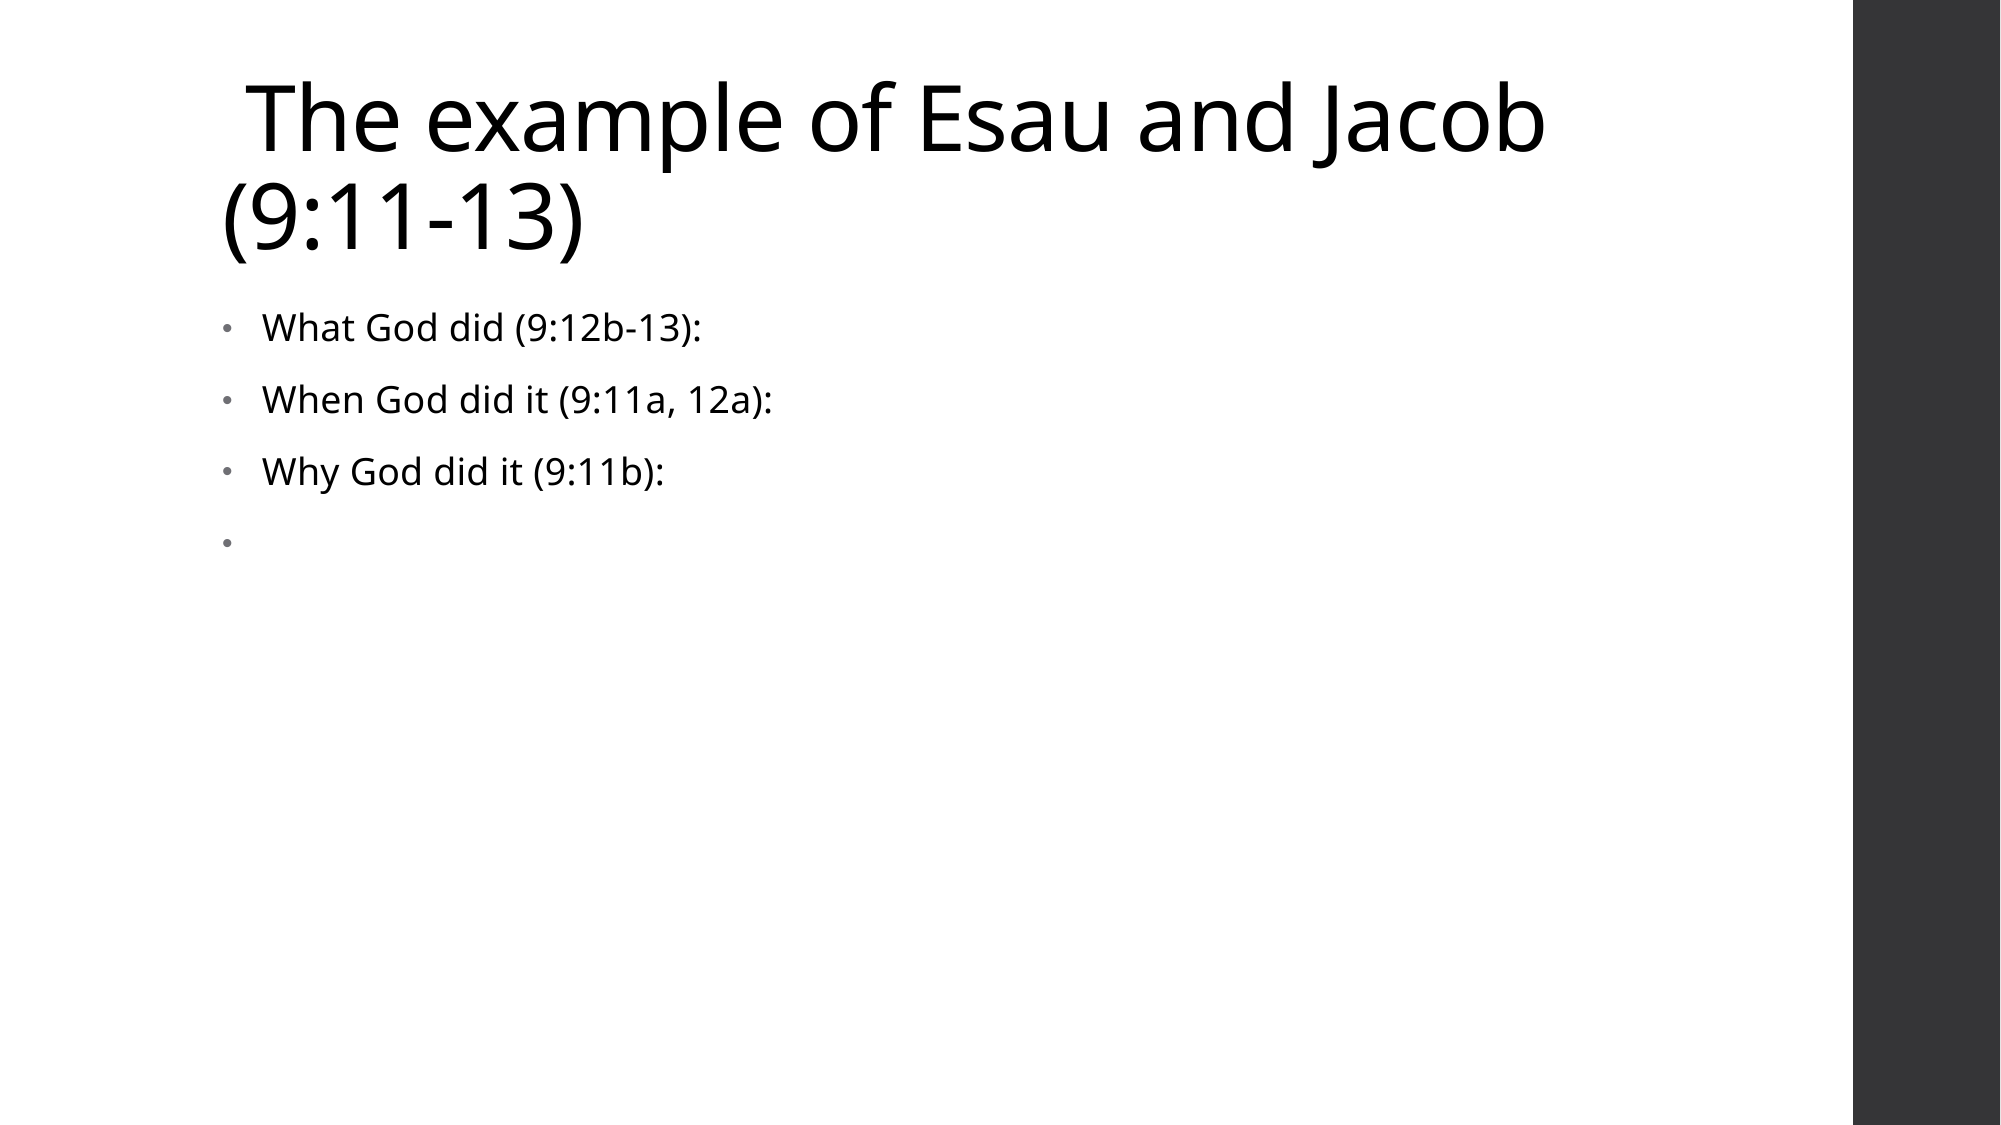

# The example of Esau and Jacob (9:11-13)
 What God did (9:12b-13):
 When God did it (9:11a, 12a):
 Why God did it (9:11b):